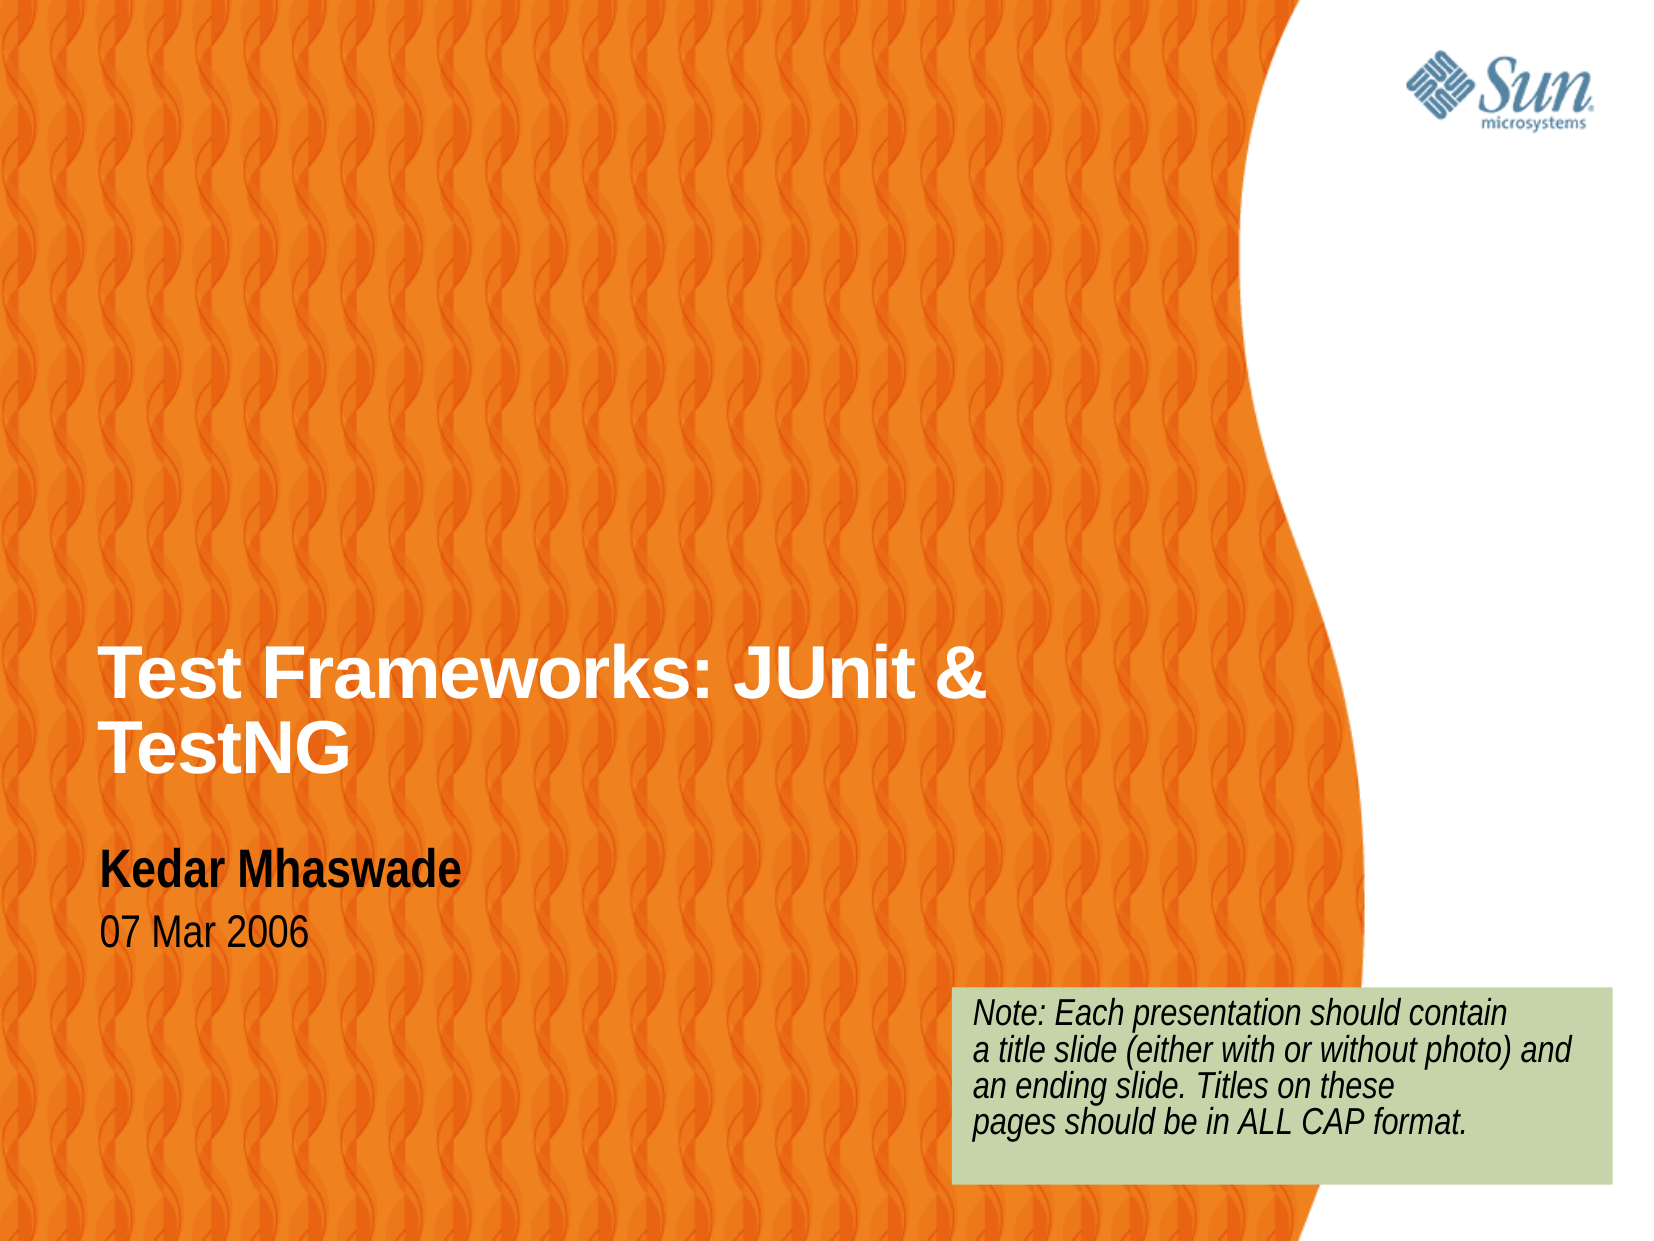

# Test Frameworks: JUnit & TestNG
Kedar Mhaswade
07 Mar 2006
Note: Each presentation should contain
a title slide (either with or without photo) and an ending slide. Titles on these
pages should be in ALL CAP format.